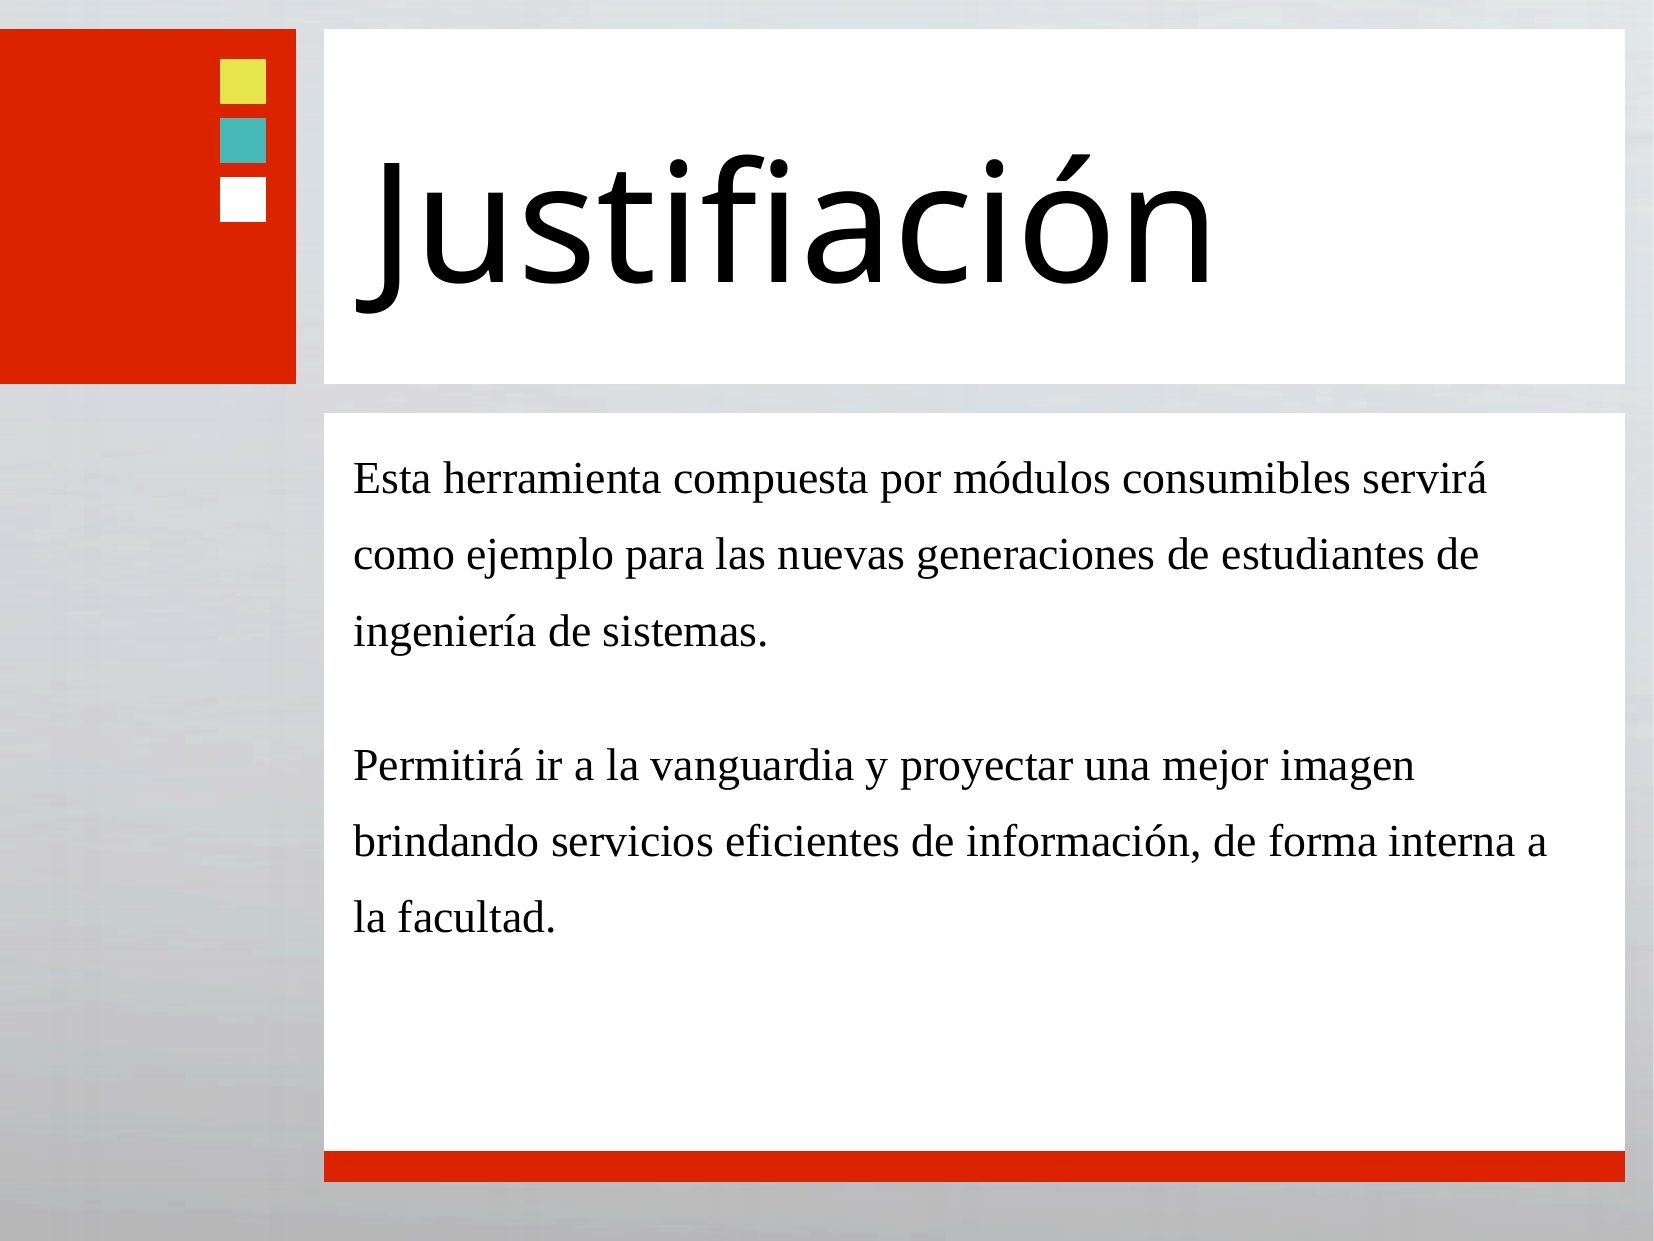

Justifiación
Esta herramienta compuesta por módulos consumibles servirá como ejemplo para las nuevas generaciones de estudiantes de ingeniería de sistemas.
Permitirá ir a la vanguardia y proyectar una mejor imagen brindando servicios eficientes de información, de forma interna a la facultad.